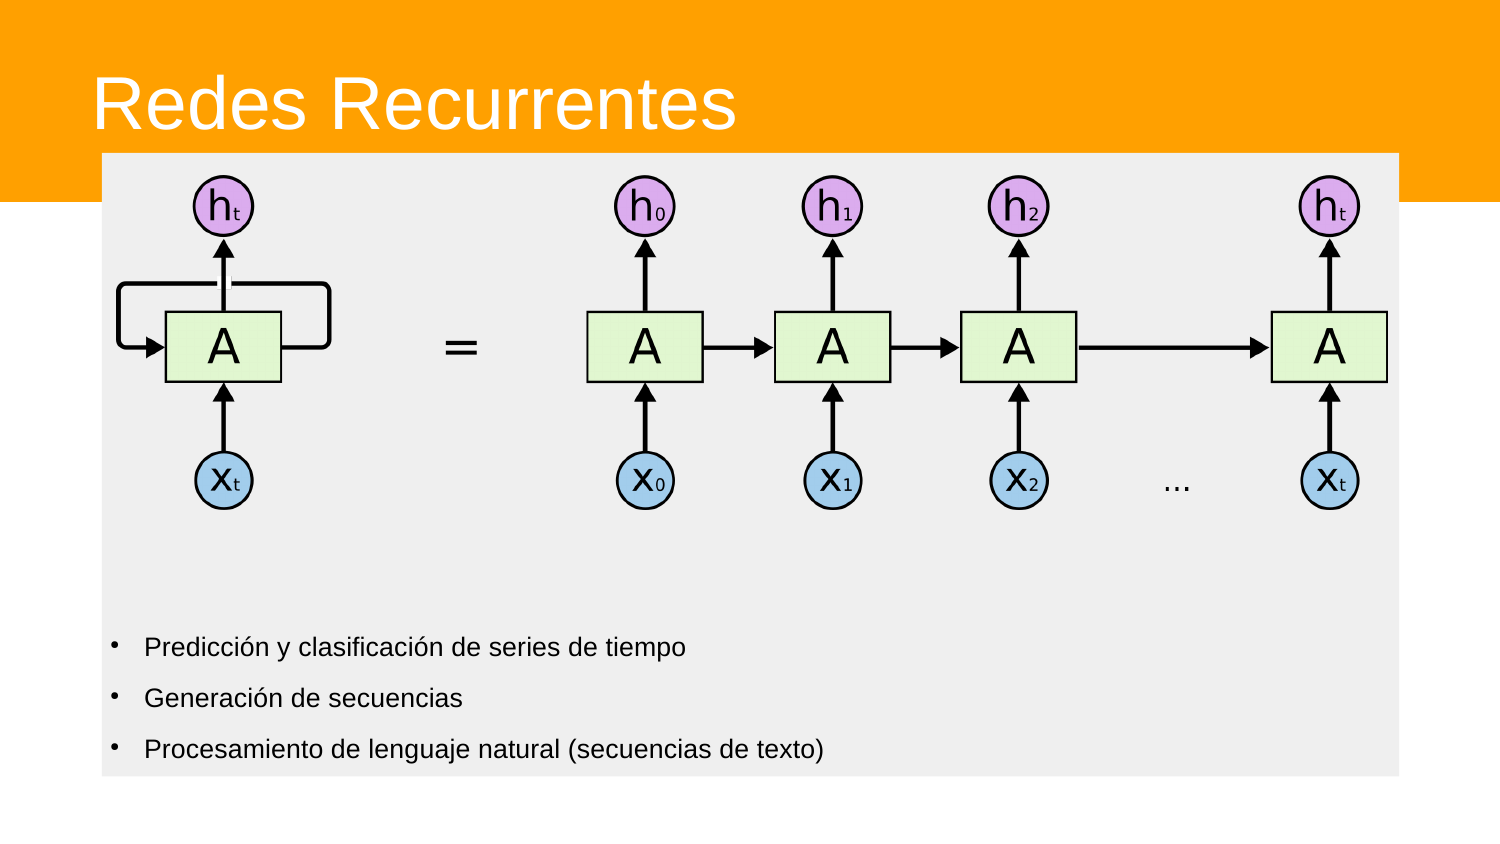

# Redes Recurrentes
Predicción y clasificación de series de tiempo
Generación de secuencias
Procesamiento de lenguaje natural (secuencias de texto)